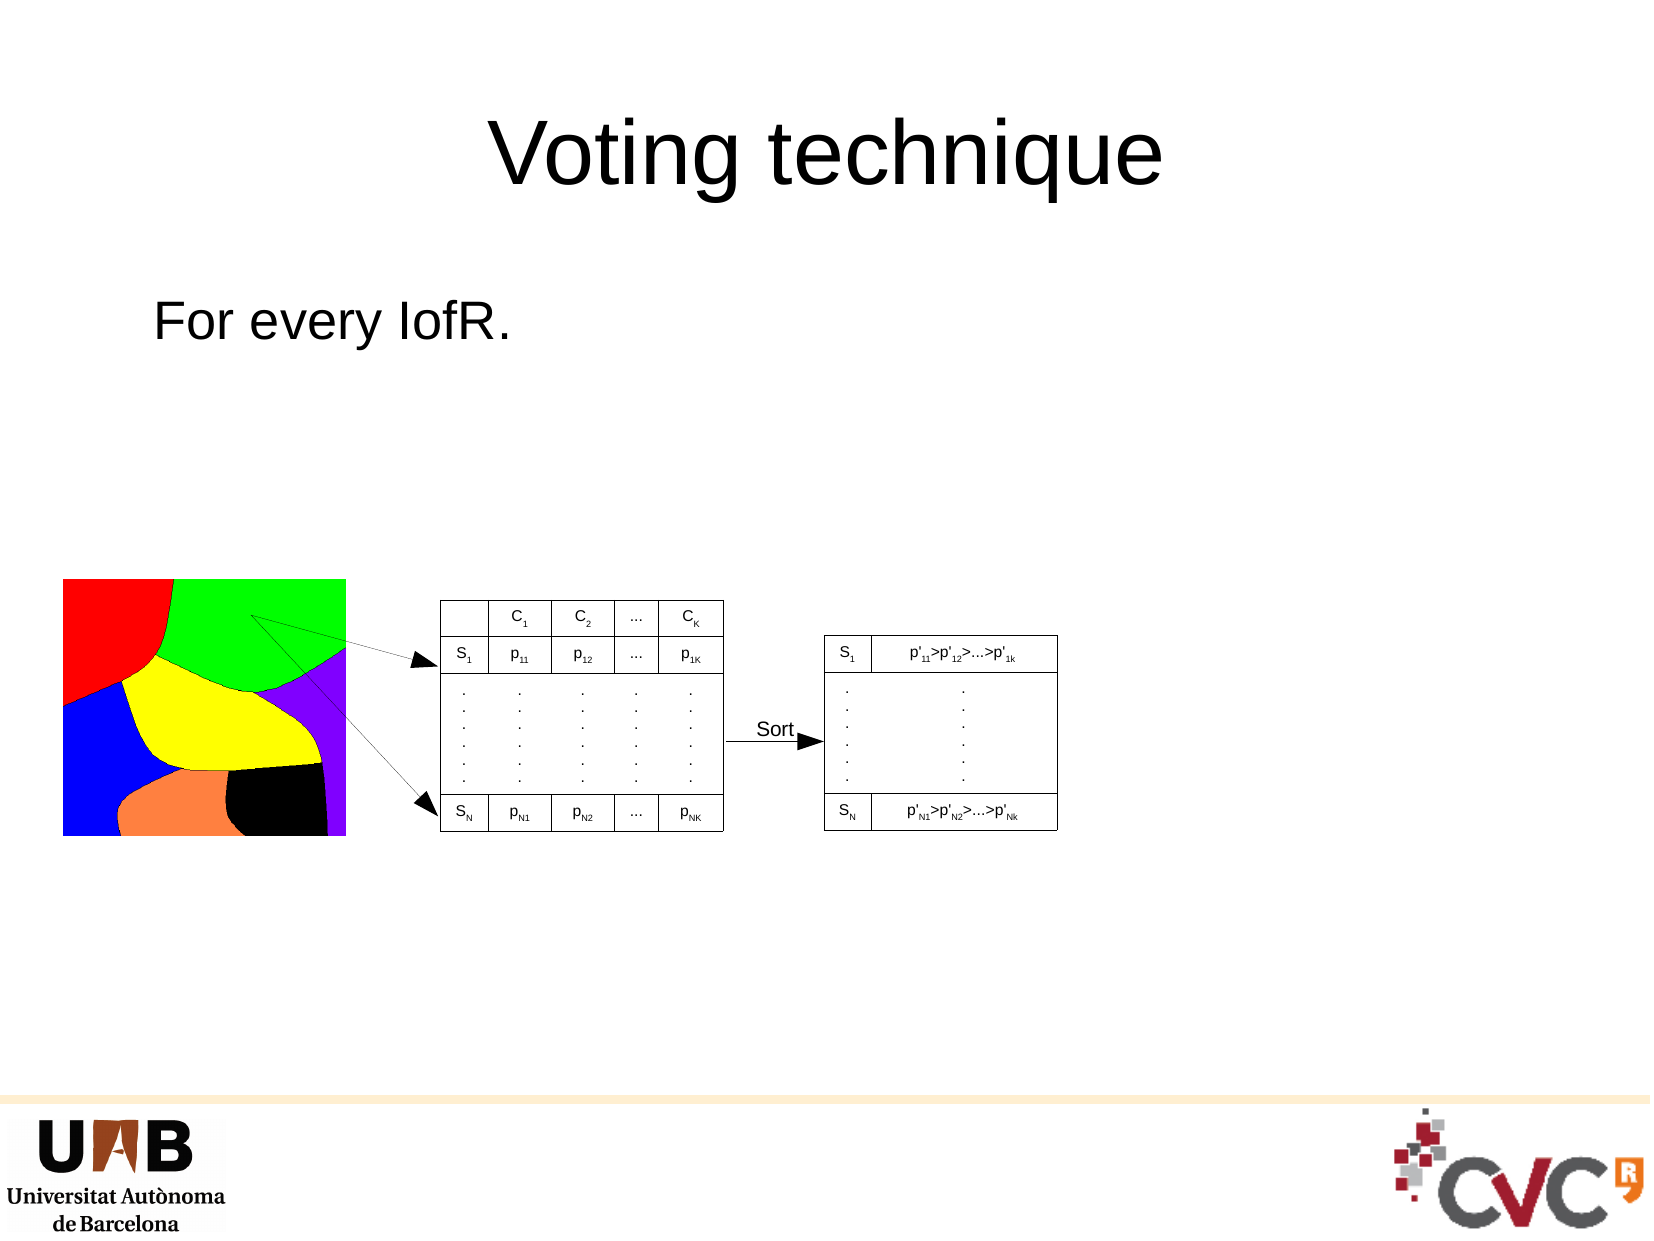

# Voting technique
For every IofR.
| | C1 | C2 | ... | CK |
| --- | --- | --- | --- | --- |
| S1 | p11 | p12 | ... | p1K |
| . . . . . . | . . . . . . | . . . . . . | . . . . . . | . . . . . . |
| SN | pN1 | pN2 | ... | pNK |
| S1 | p'11>p'12>...>p'1k |
| --- | --- |
| . . . . . . | . . . . . . |
| SN | p'N1>p'N2>...>p'Nk |
Sort